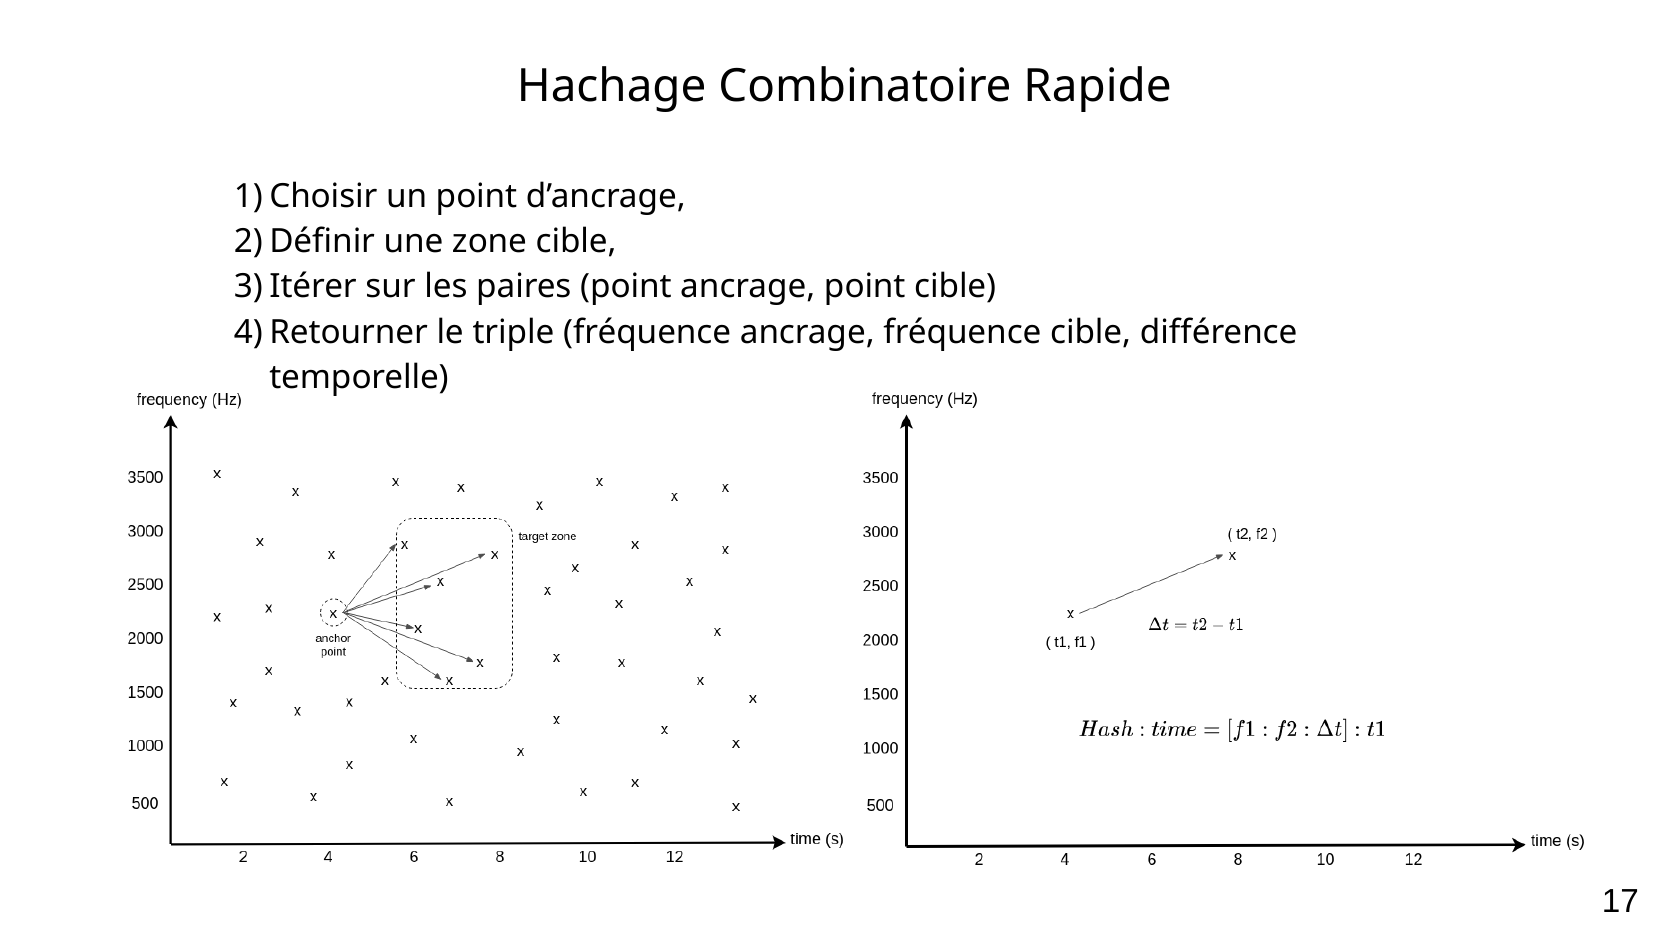

Hachage Combinatoire Rapide
Choisir un point d’ancrage,
Définir une zone cible,
Itérer sur les paires (point ancrage, point cible)
Retourner le triple (fréquence ancrage, fréquence cible, différence temporelle)